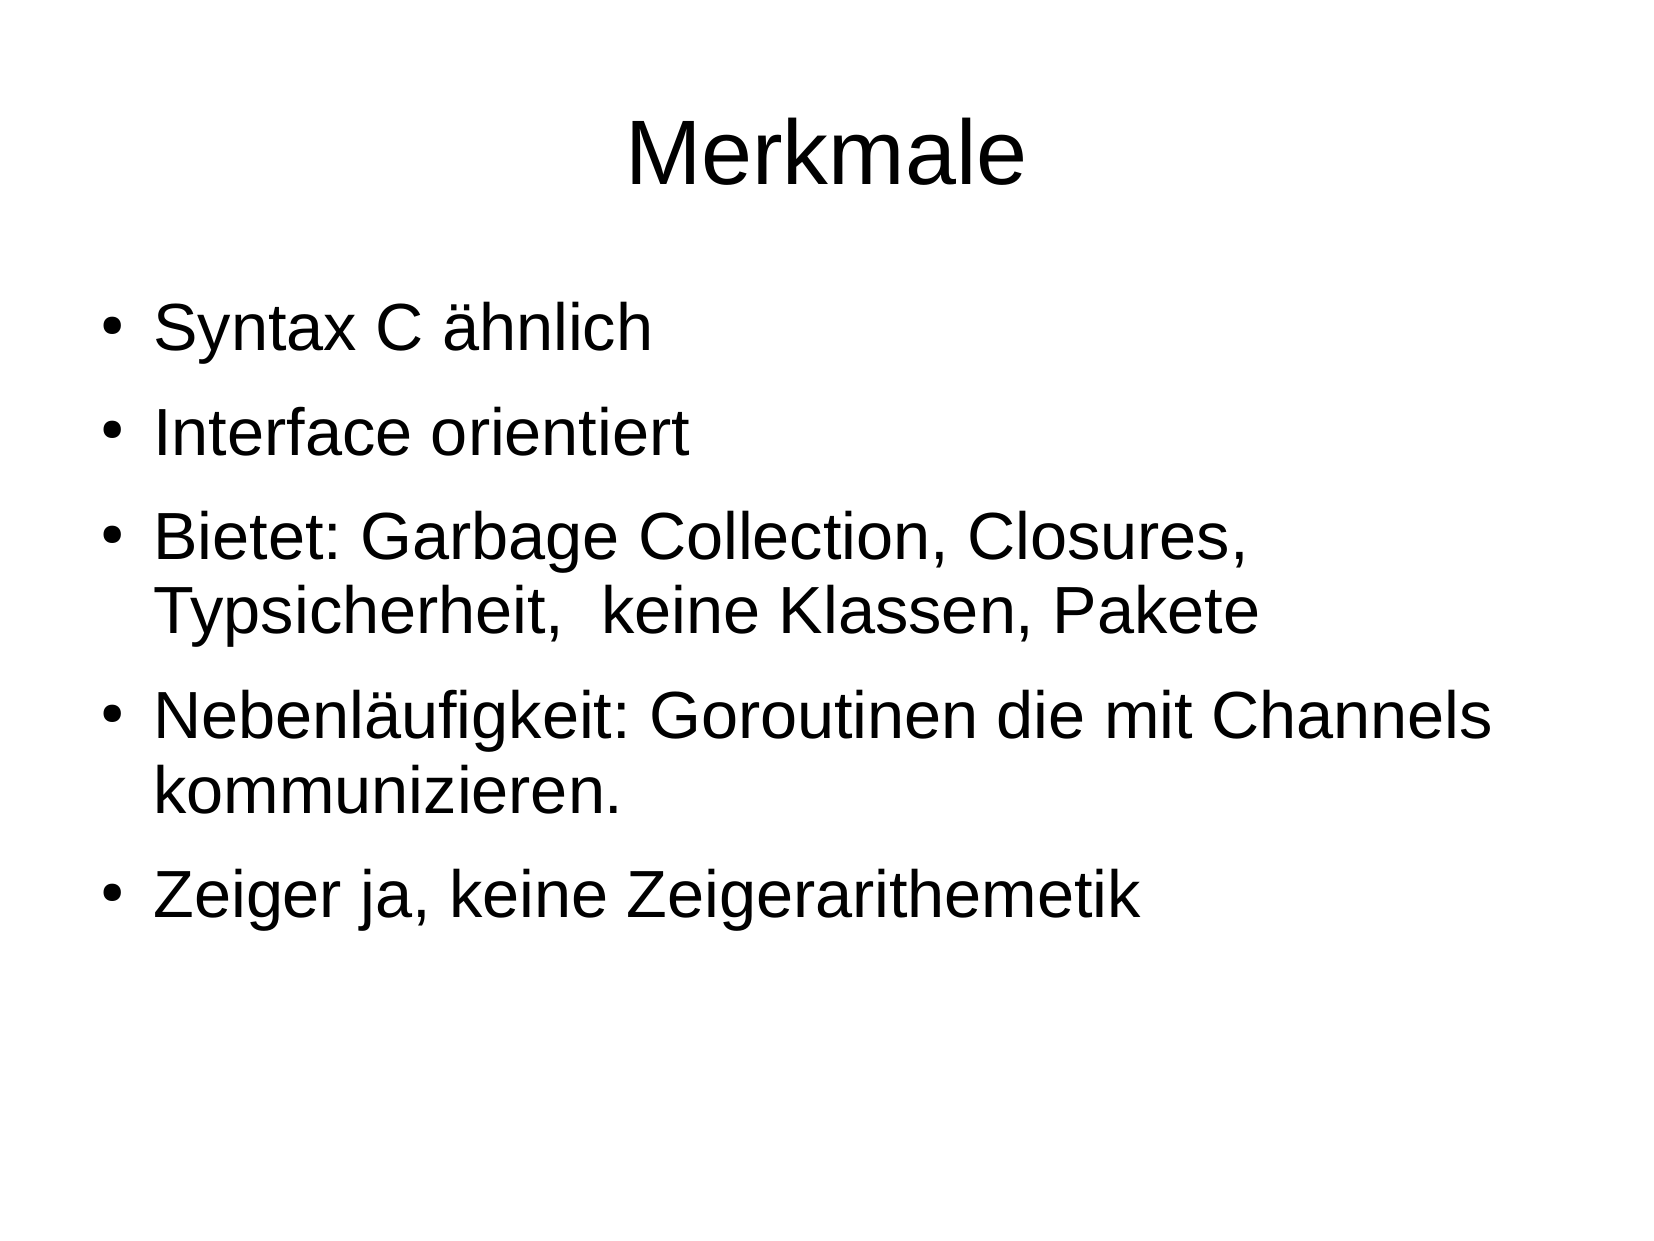

# Merkmale
Syntax C ähnlich
Interface orientiert
Bietet: Garbage Collection, Closures, Typsicherheit, keine Klassen, Pakete
Nebenläufigkeit: Goroutinen die mit Channels kommunizieren.
Zeiger ja, keine Zeigerarithemetik